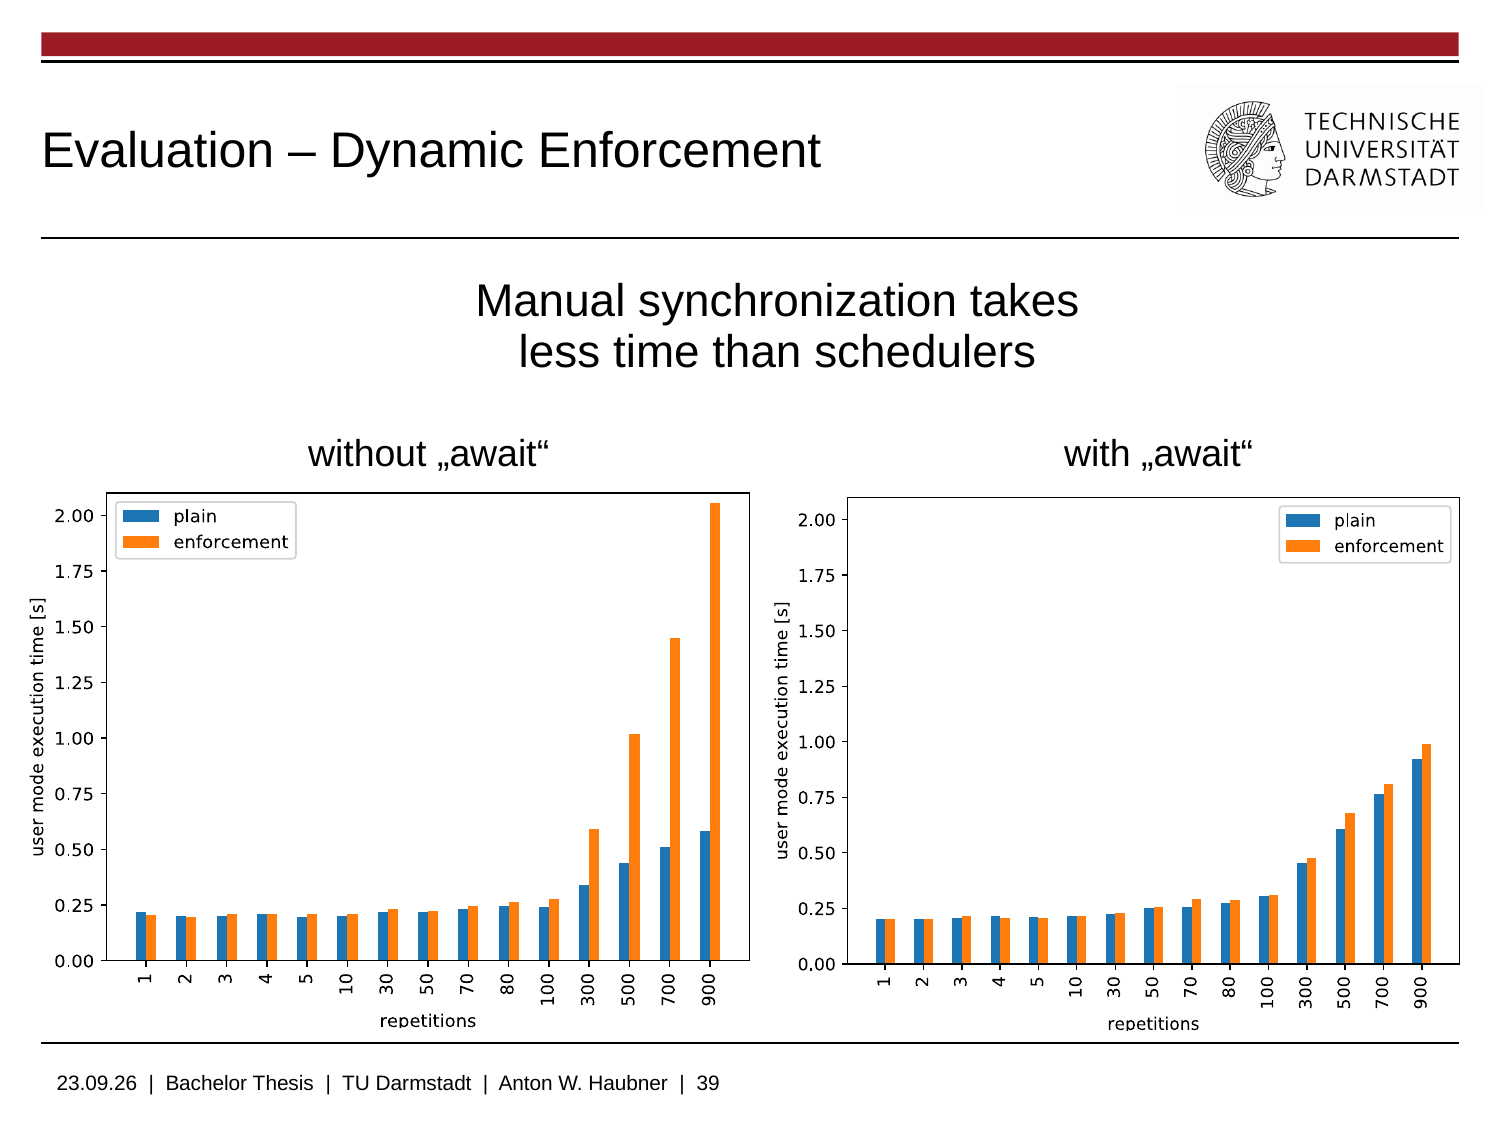

# Evaluation – Dynamic Enforcement
Manual synchronization takes less time than schedulers
without „await“
with „await“